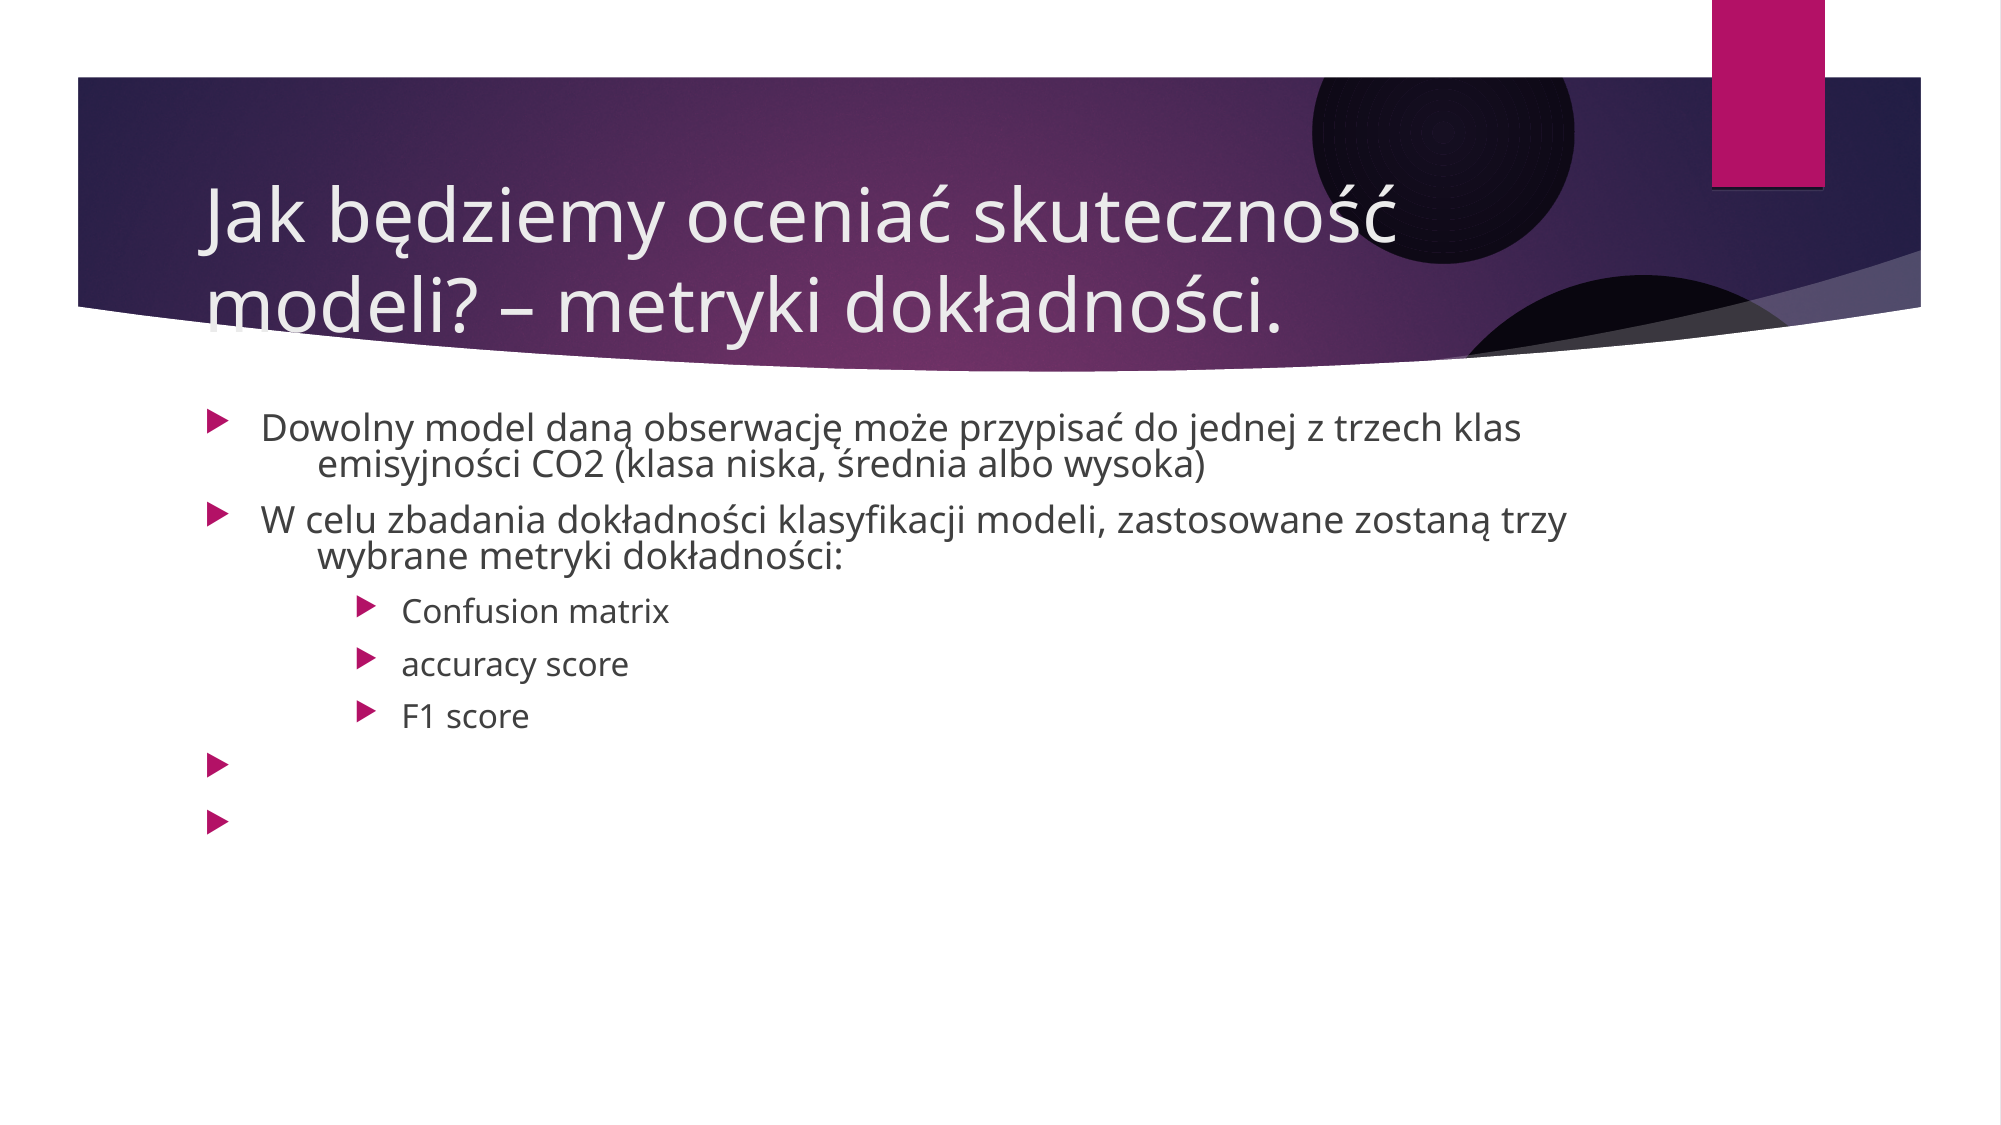

# Jak będziemy oceniać skuteczność modeli? – metryki dokładności.
Dowolny model daną obserwację może przypisać do jednej z trzech klas emisyjności CO2 (klasa niska, średnia albo wysoka)
W celu zbadania dokładności klasyfikacji modeli, zastosowane zostaną trzy wybrane metryki dokładności:
Confusion matrix
accuracy score
F1 score